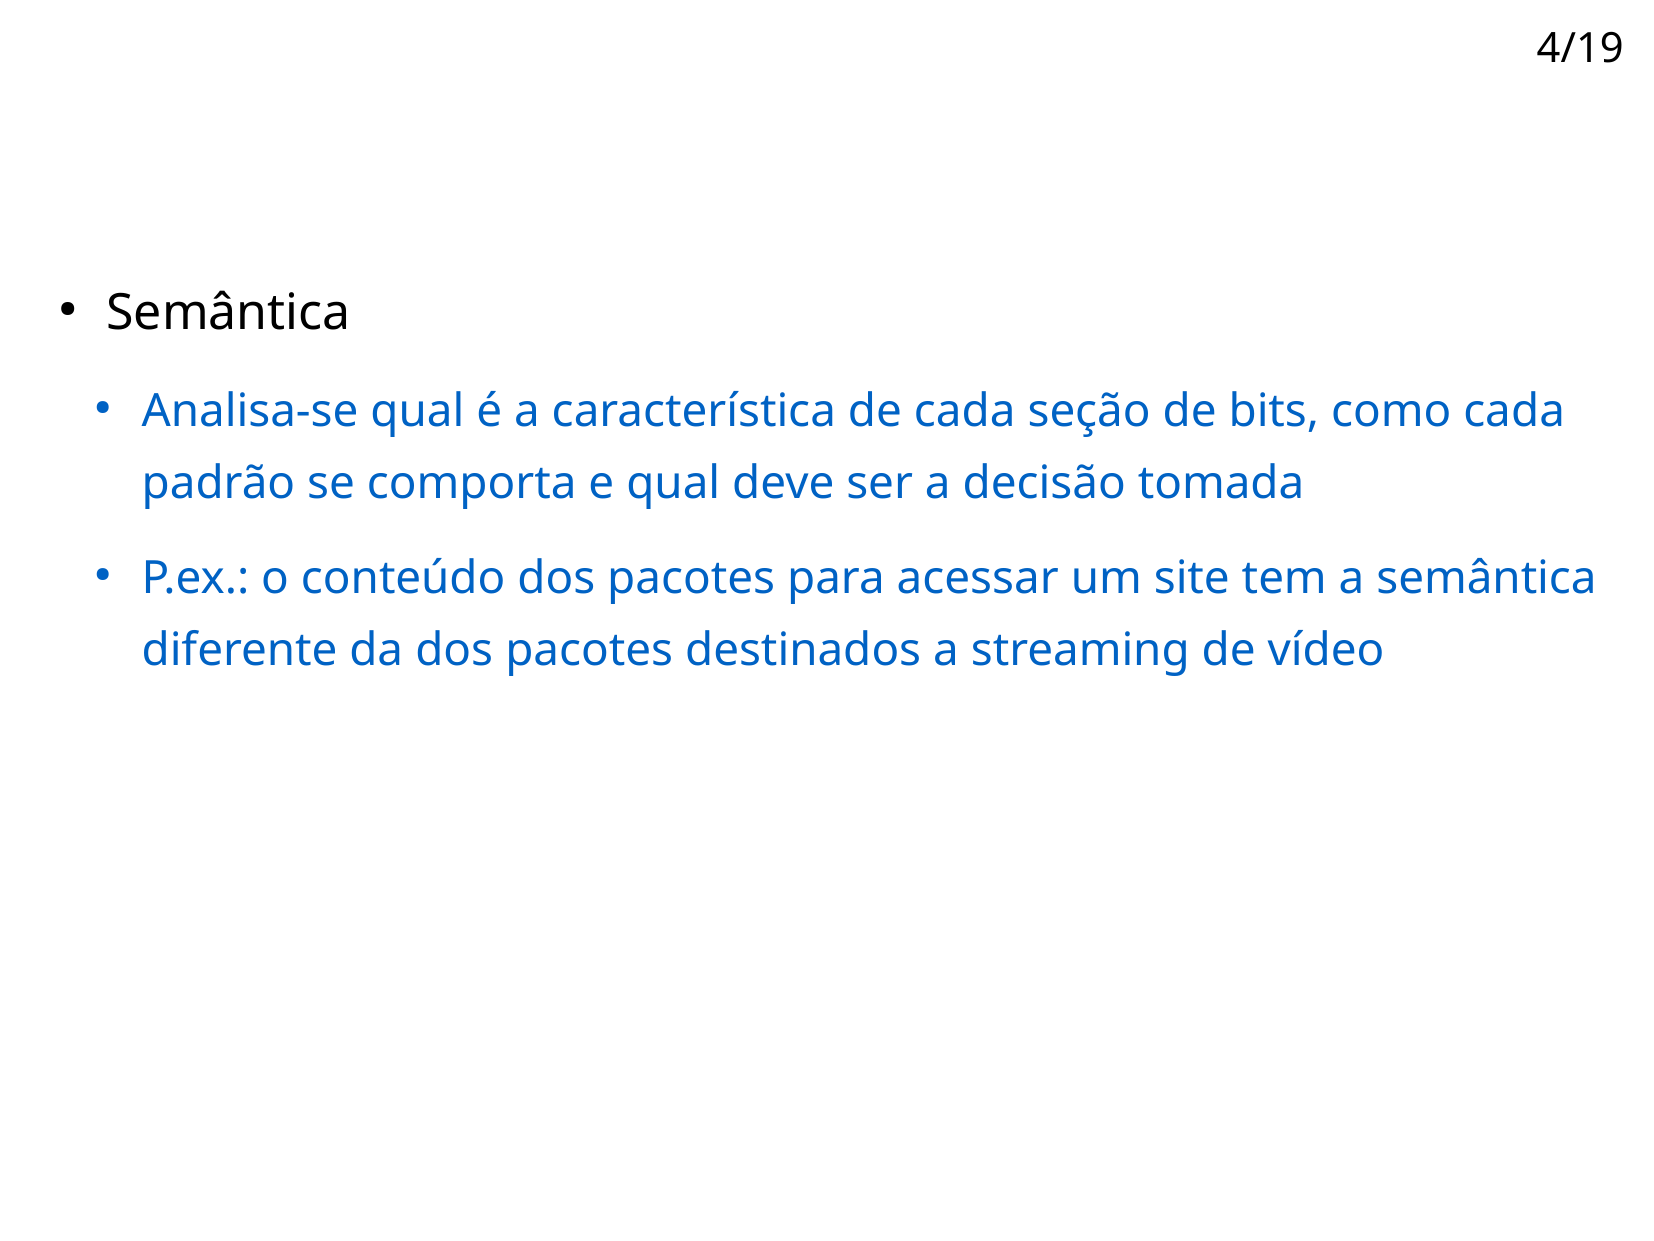

4
#
Semântica
Analisa-se qual é a característica de cada seção de bits, como cada padrão se comporta e qual deve ser a decisão tomada
P.ex.: o conteúdo dos pacotes para acessar um site tem a semântica diferente da dos pacotes destinados a streaming de vídeo